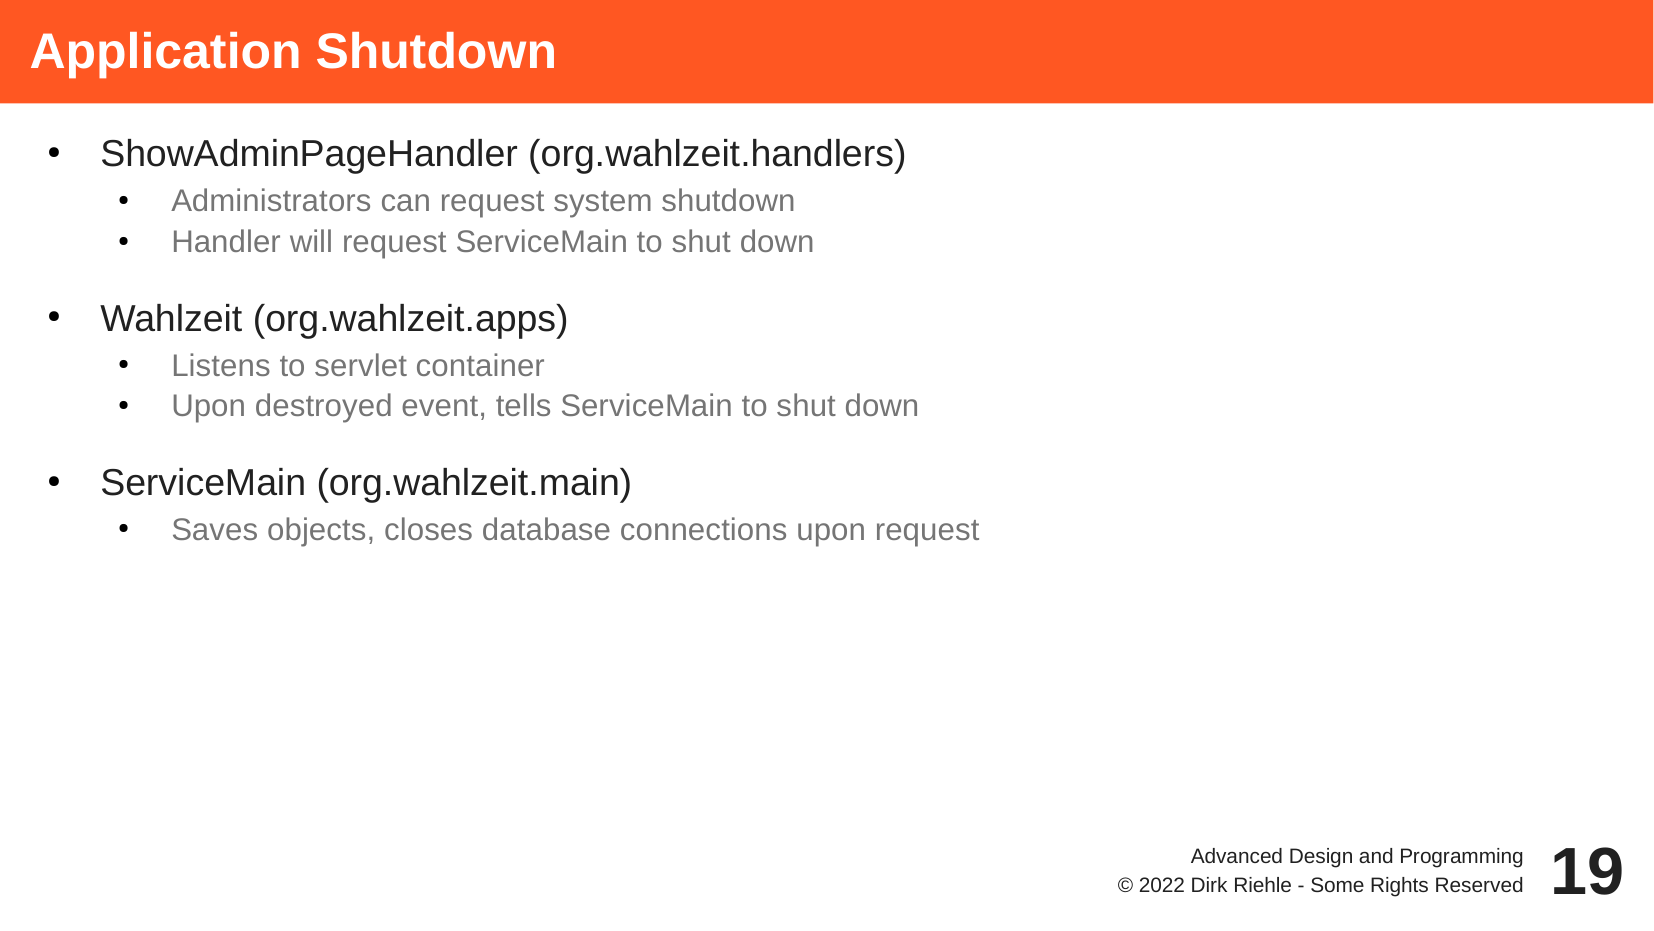

# Application Shutdown
ShowAdminPageHandler (org.wahlzeit.handlers)
Administrators can request system shutdown
Handler will request ServiceMain to shut down
Wahlzeit (org.wahlzeit.apps)
Listens to servlet container
Upon destroyed event, tells ServiceMain to shut down
ServiceMain (org.wahlzeit.main)
Saves objects, closes database connections upon request
Advanced Design and Programming
19
© 2022 Dirk Riehle - Some Rights Reserved